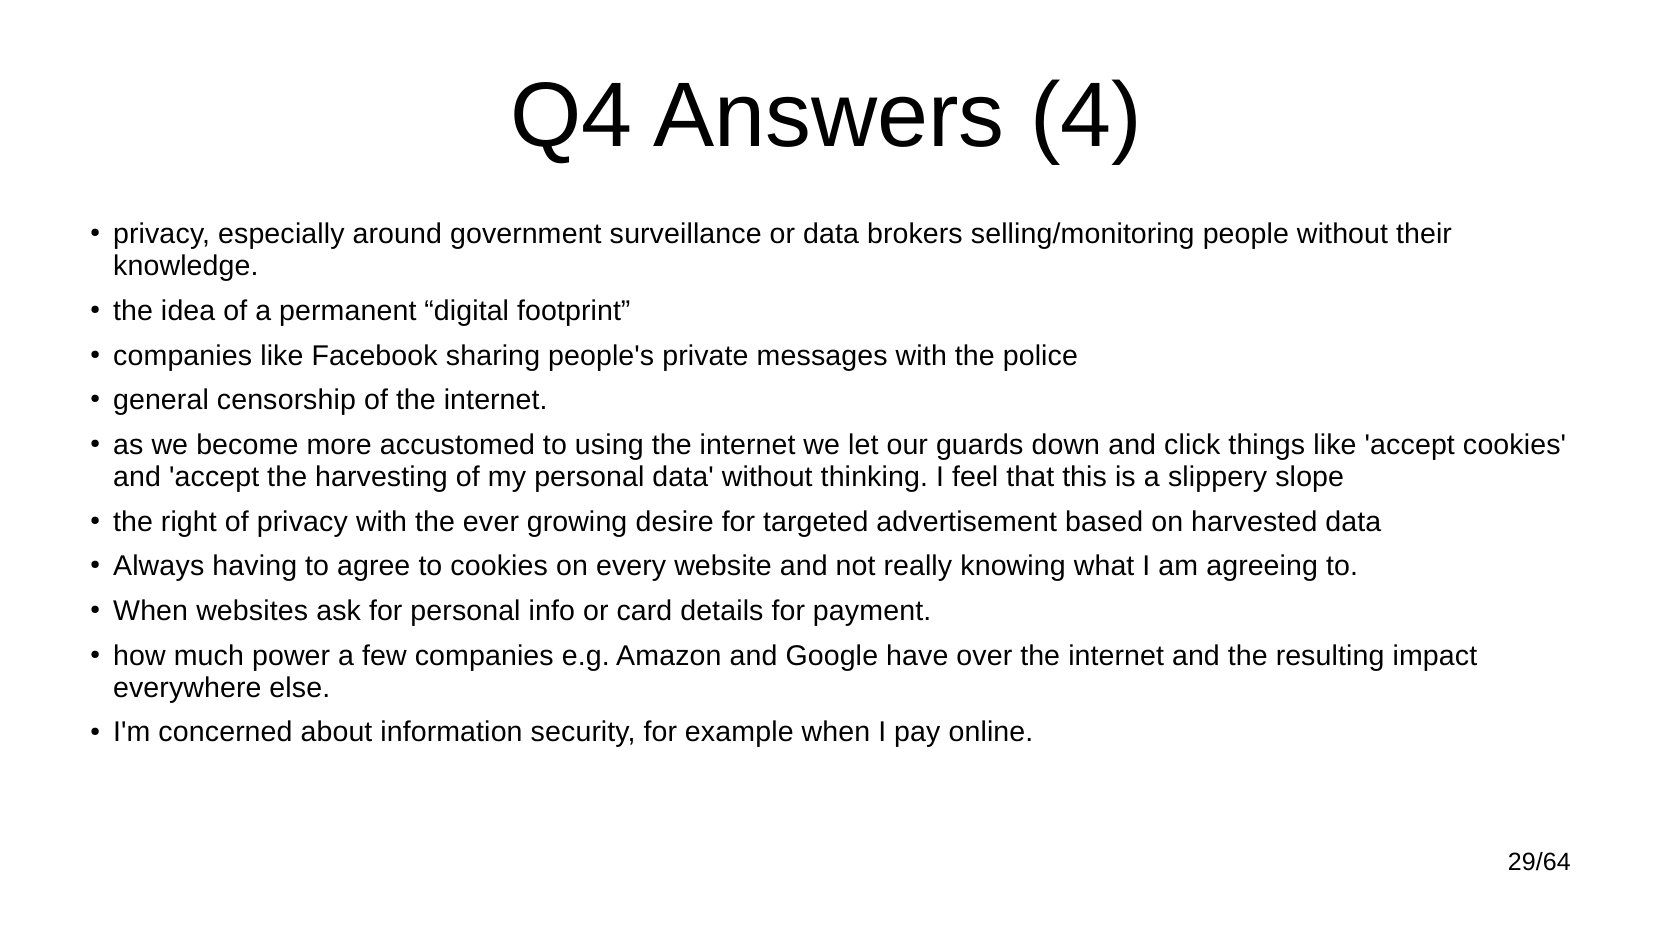

# Q4 Answers (4)
privacy, especially around government surveillance or data brokers selling/monitoring people without their knowledge.
the idea of a permanent “digital footprint”
companies like Facebook sharing people's private messages with the police
general censorship of the internet.
as we become more accustomed to using the internet we let our guards down and click things like 'accept cookies' and 'accept the harvesting of my personal data' without thinking. I feel that this is a slippery slope
the right of privacy with the ever growing desire for targeted advertisement based on harvested data
Always having to agree to cookies on every website and not really knowing what I am agreeing to.
When websites ask for personal info or card details for payment.
how much power a few companies e.g. Amazon and Google have over the internet and the resulting impact everywhere else.
I'm concerned about information security, for example when I pay online.
29